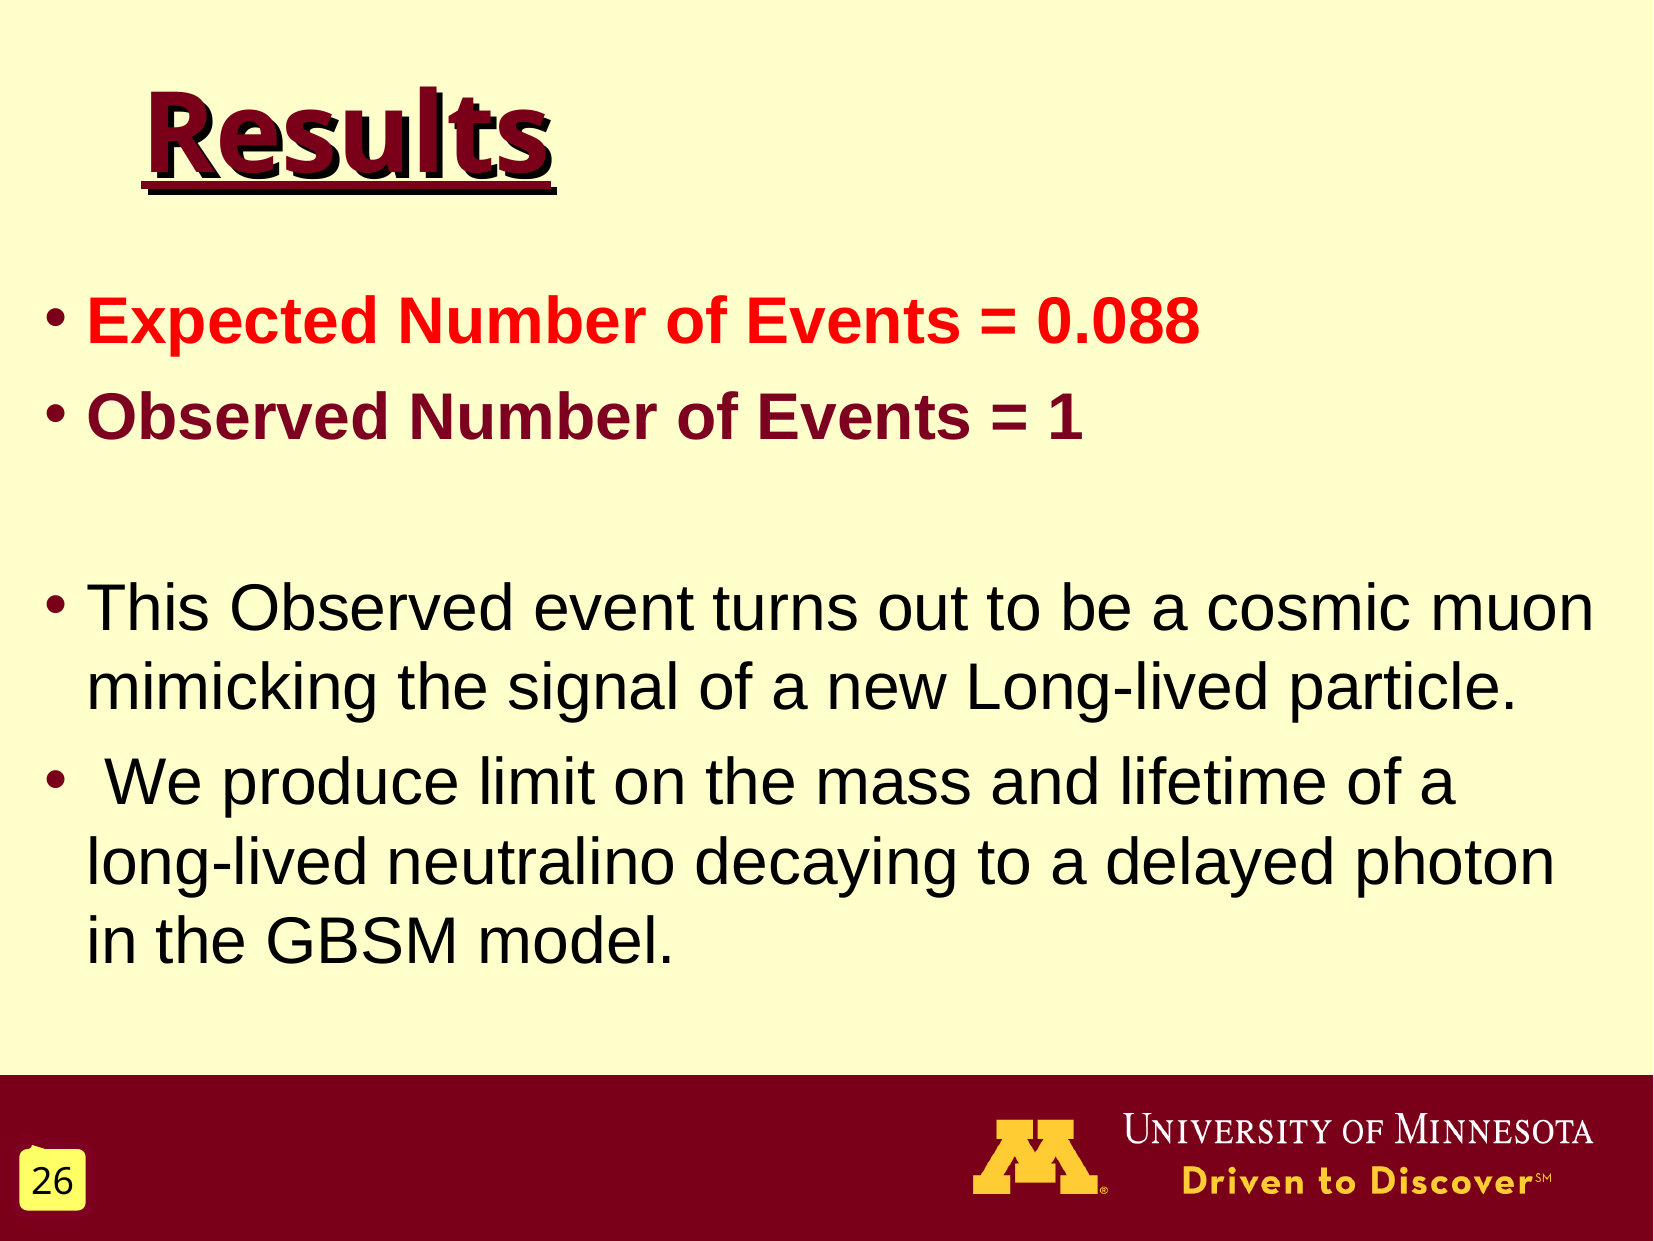

# Results
Expected Number of Events = 0.088
Observed Number of Events = 1
This Observed event turns out to be a cosmic muon mimicking the signal of a new Long-lived particle.
 We produce limit on the mass and lifetime of a long-lived neutralino decaying to a delayed photon in the GBSM model.
26